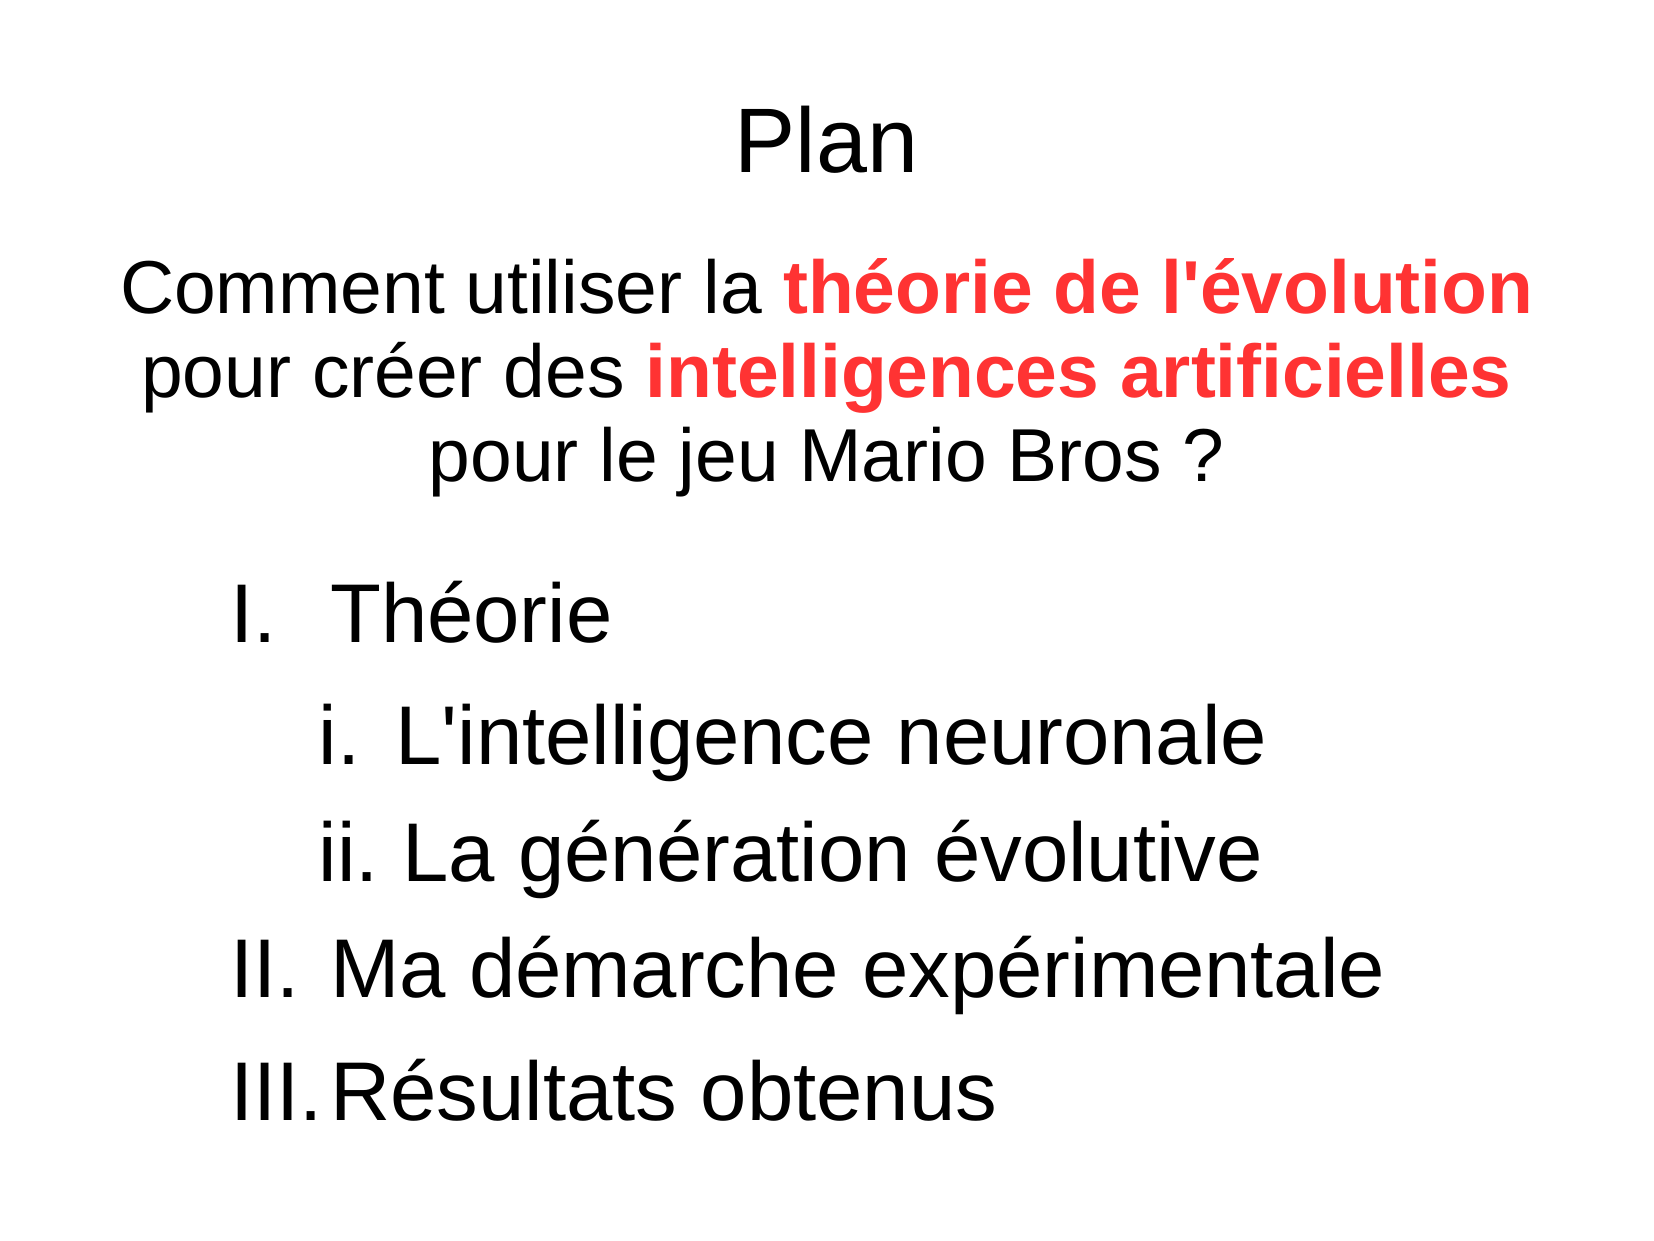

# Plan
Comment utiliser la théorie de l'évolution pour créer des intelligences artificielles
pour le jeu Mario Bros ?
Théorie
 L'intelligence neuronale
 La génération évolutive
Ma démarche expérimentale
Résultats obtenus